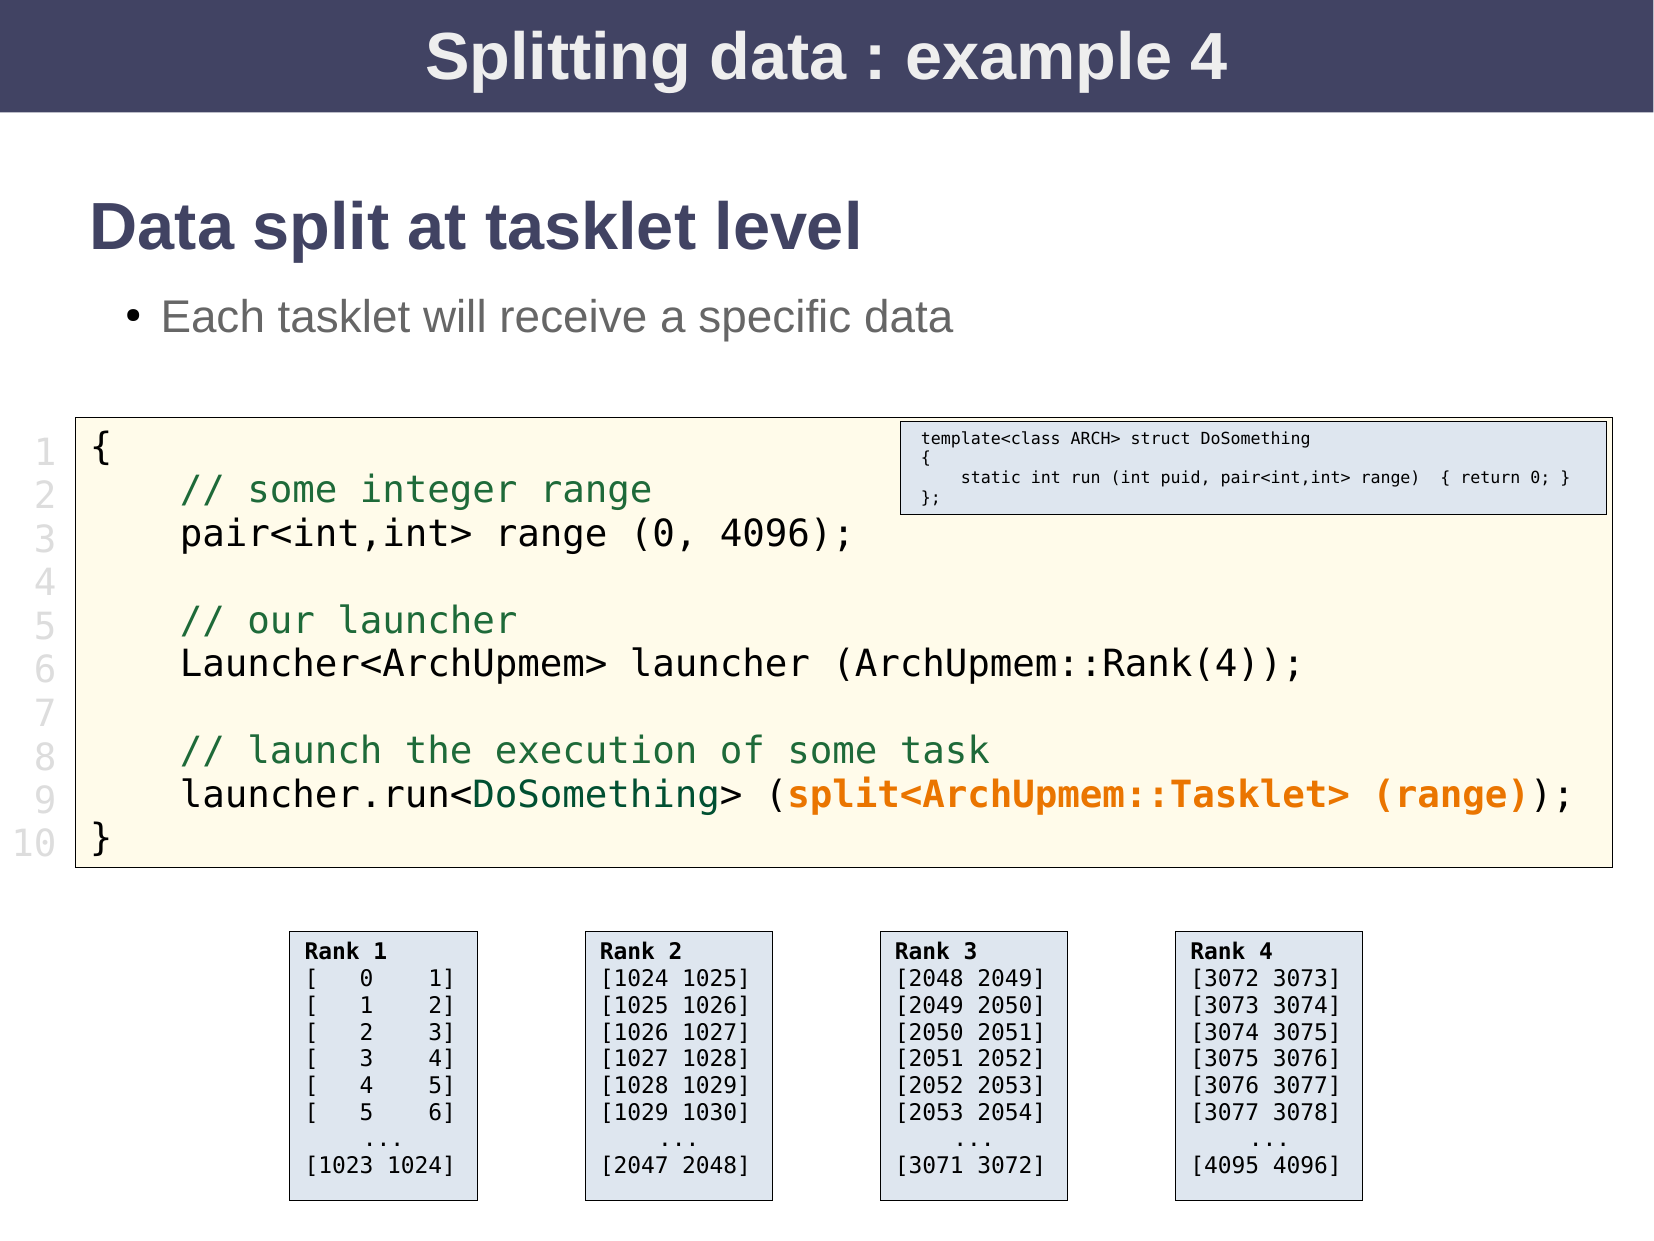

Splitting data : example 4
Data split at tasklet level
Each tasklet will receive a specific data
{
 // some integer range
 pair<int,int> range (0, 4096);
 // our launcher
 Launcher<ArchUpmem> launcher (ArchUpmem::Rank(4));
 // launch the execution of some task
 launcher.run<DoSomething> (split<ArchUpmem::Tasklet> (range));
}
template<class ARCH> struct DoSomething
{
 static int run (int puid, pair<int,int> range) { return 0; }
};
 1
 2
 3
 4
 5
 6
 7
 8
 9
10
Rank 1
[ 0 1]
[ 1 2]
[ 2 3]
[ 3 4]
[ 4 5]
[ 5 6]
...
[1023 1024]
Rank 2
[1024 1025]
[1025 1026]
[1026 1027]
[1027 1028]
[1028 1029]
[1029 1030]
...
[2047 2048]
Rank 3
[2048 2049]
[2049 2050]
[2050 2051]
[2051 2052]
[2052 2053]
[2053 2054]
...
[3071 3072]
Rank 4
[3072 3073]
[3073 3074]
[3074 3075]
[3075 3076]
[3076 3077]
[3077 3078]
...
[4095 4096]